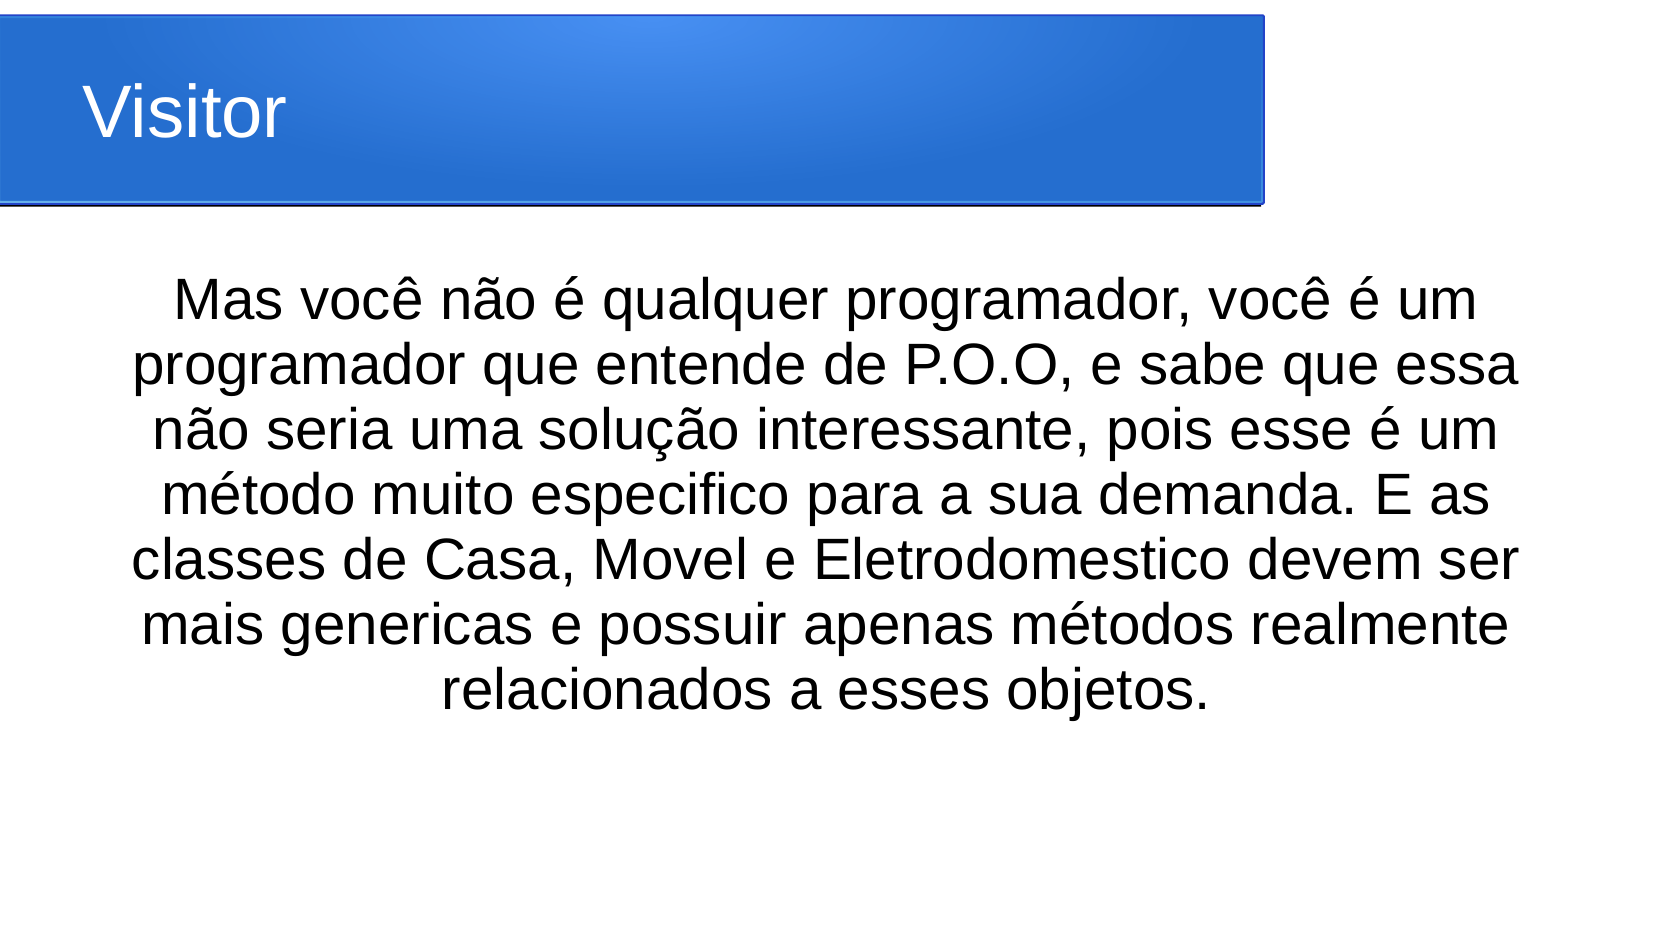

# Visitor
Mas você não é qualquer programador, você é um programador que entende de P.O.O, e sabe que essa não seria uma solução interessante, pois esse é um método muito especifico para a sua demanda. E as classes de Casa, Movel e Eletrodomestico devem ser mais genericas e possuir apenas métodos realmente relacionados a esses objetos.